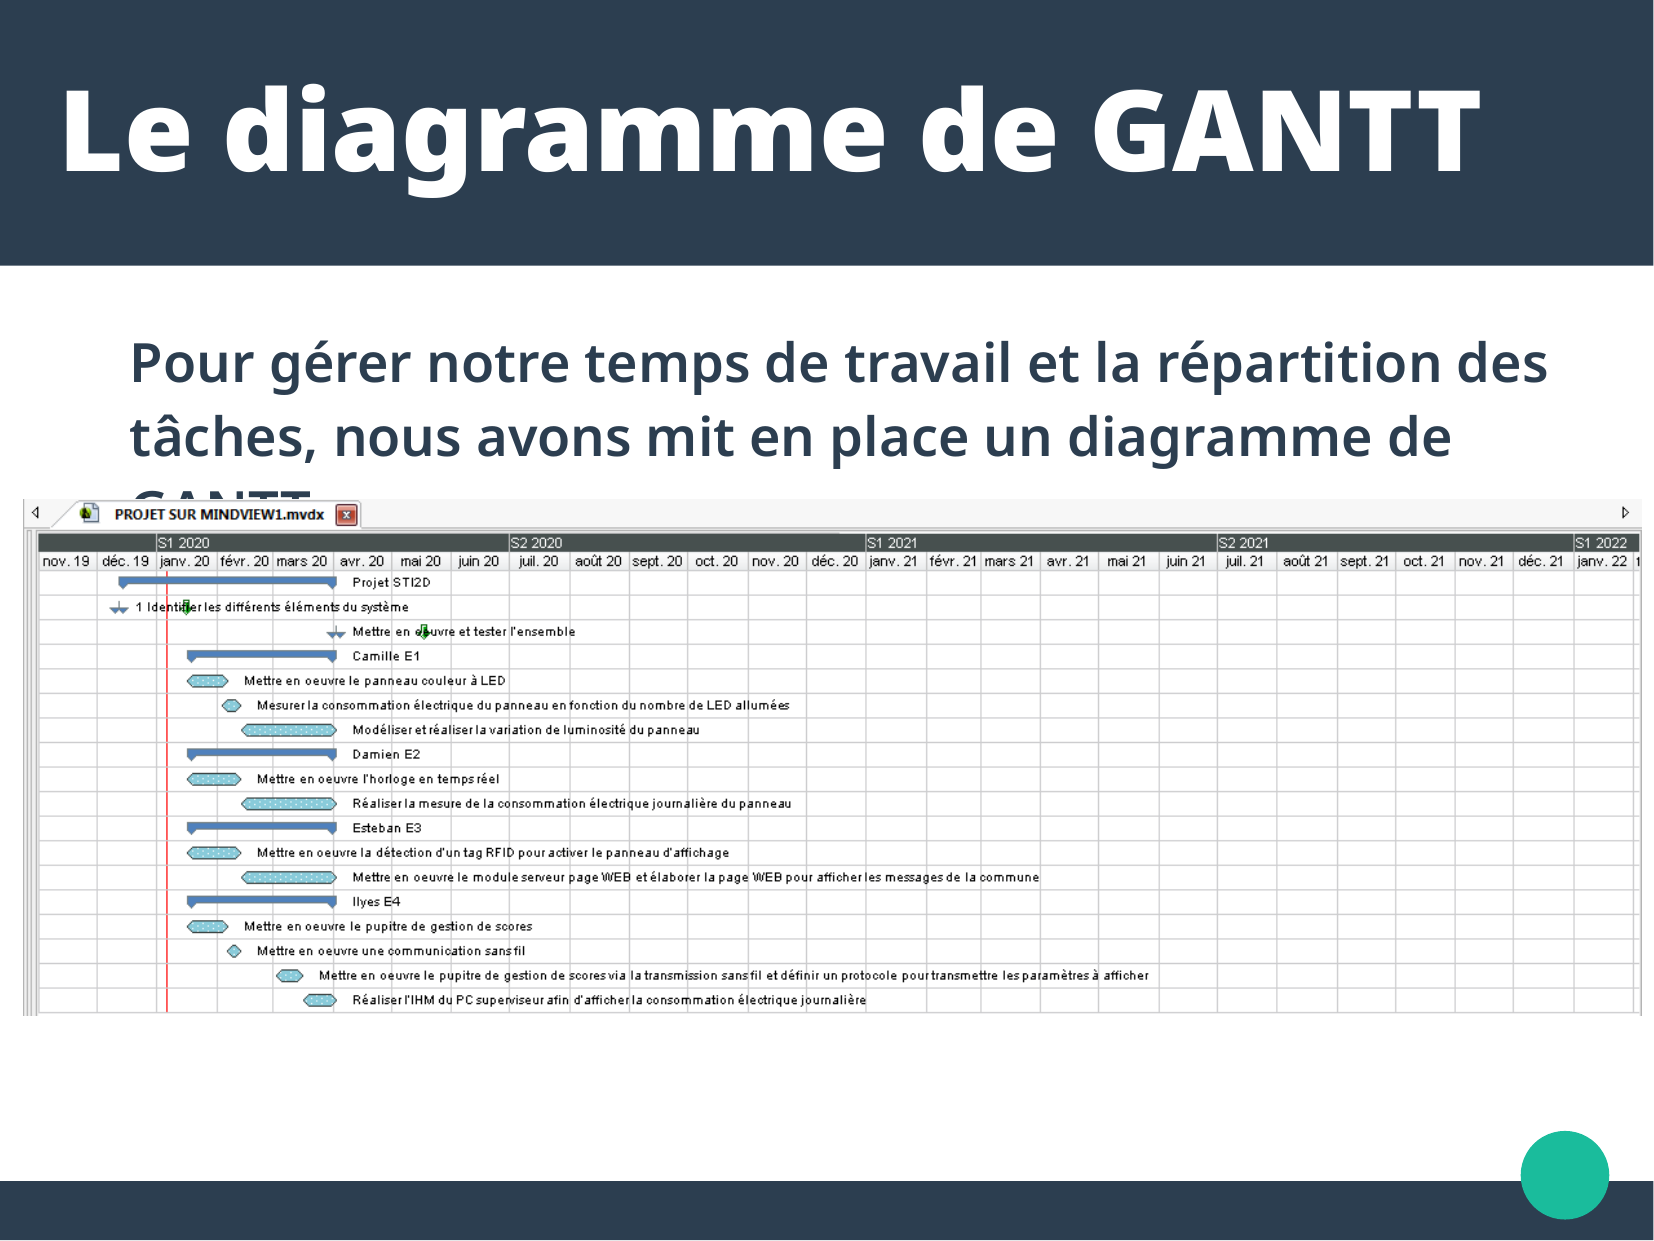

# Le diagramme de GANTT
Pour gérer notre temps de travail et la répartition des tâches, nous avons mit en place un diagramme de GANTT.